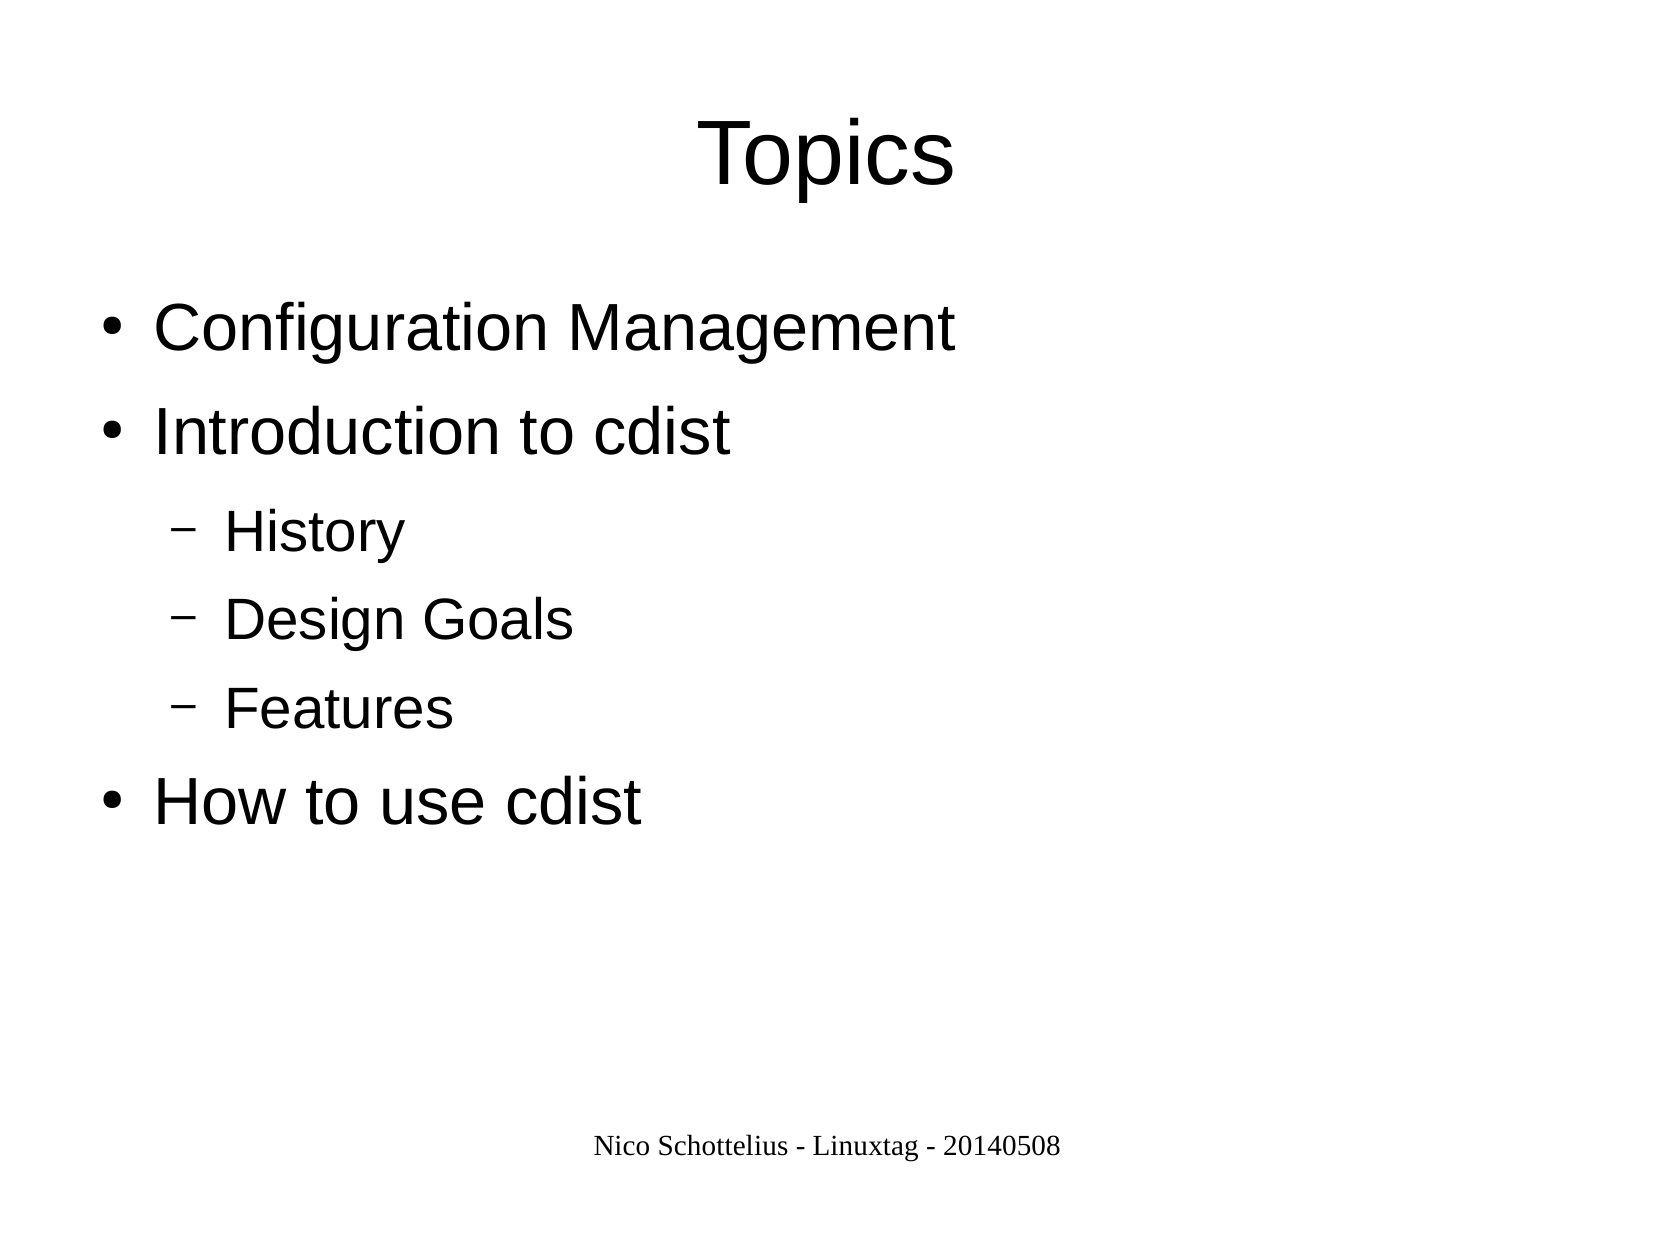

# Topics
Configuration Management
Introduction to cdist
History
Design Goals
Features
How to use cdist
Nico Schottelius - Linuxtag - 20140508